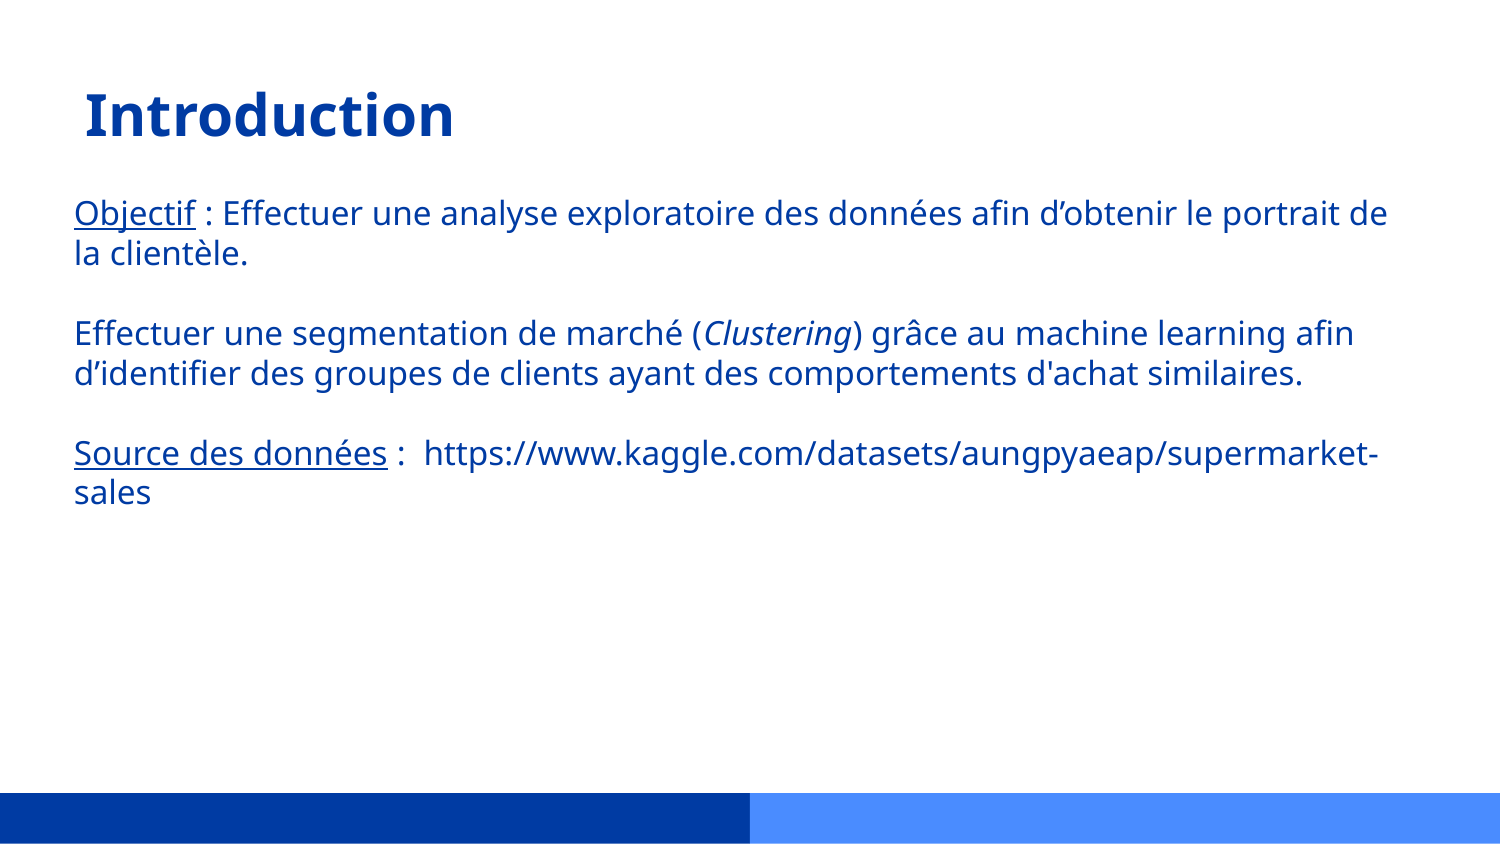

Introduction
# Objectif : Effectuer une analyse exploratoire des données afin d’obtenir le portrait de la clientèle. Effectuer une segmentation de marché (Clustering) grâce au machine learning afin d’identifier des groupes de clients ayant des comportements d'achat similaires. Source des données : https://www.kaggle.com/datasets/aungpyaeap/supermarket-sales